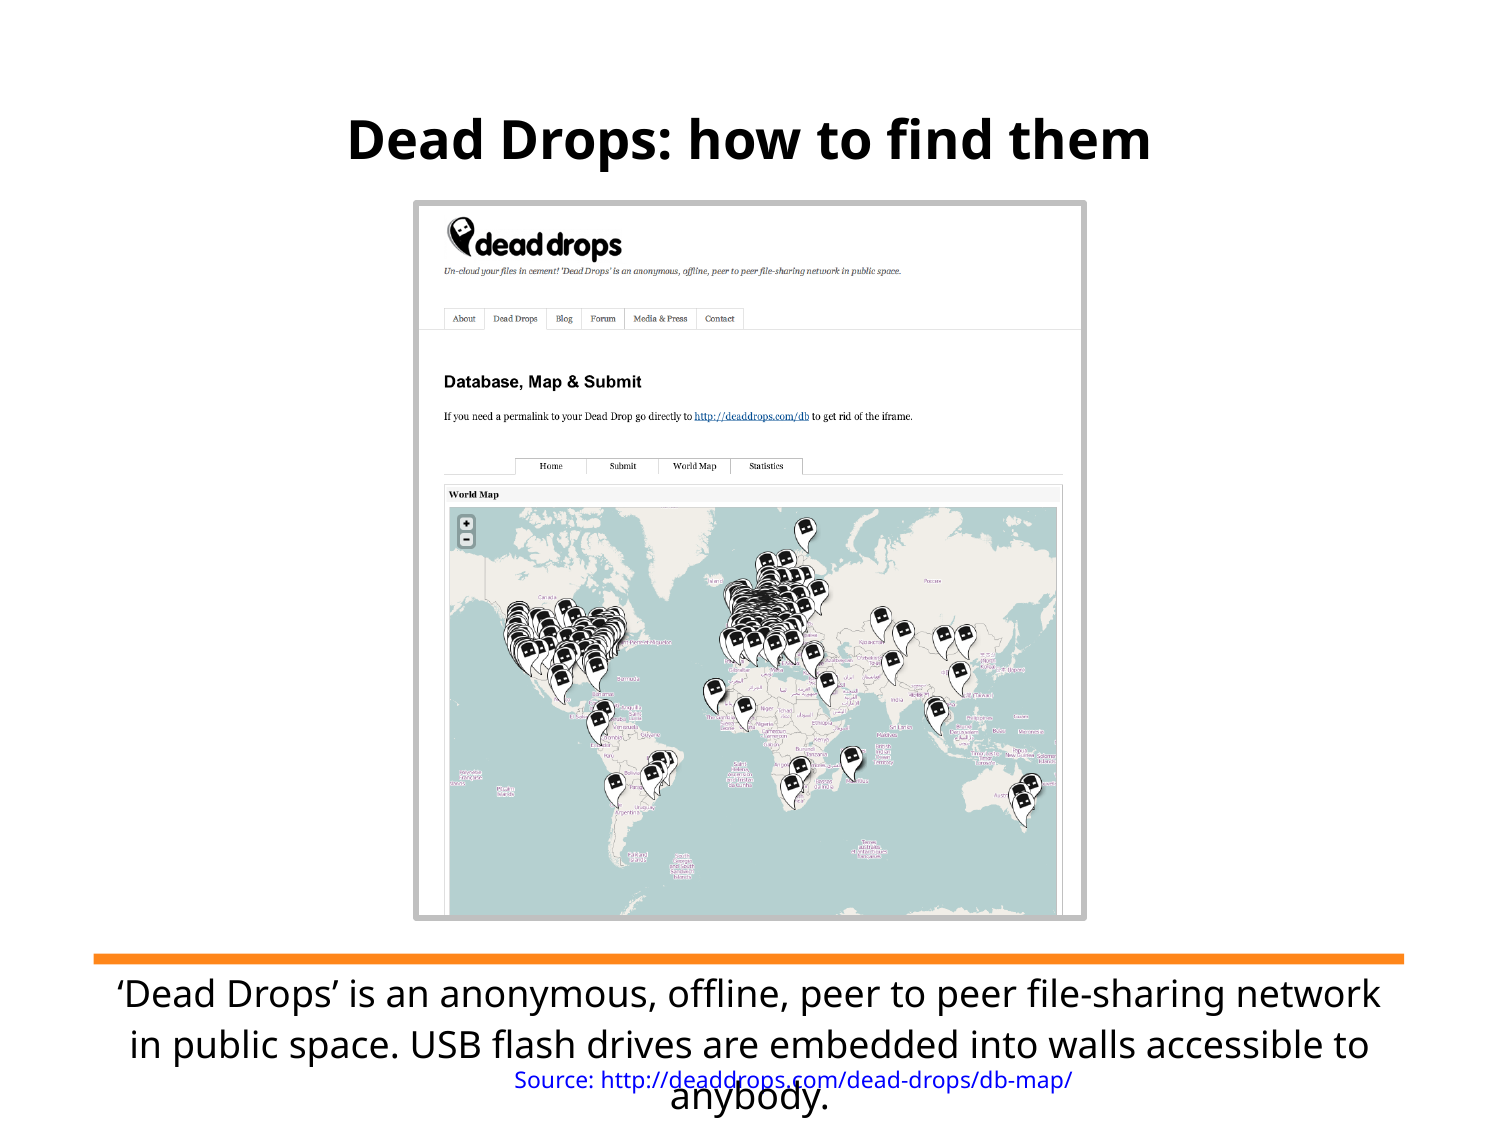

# Dead Drops: how to find them
‘Dead Drops’ is an anonymous, offline, peer to peer file-sharing network in public space. USB flash drives are embedded into walls accessible to anybody.
Source: http://deaddrops.com/dead-drops/db-map/